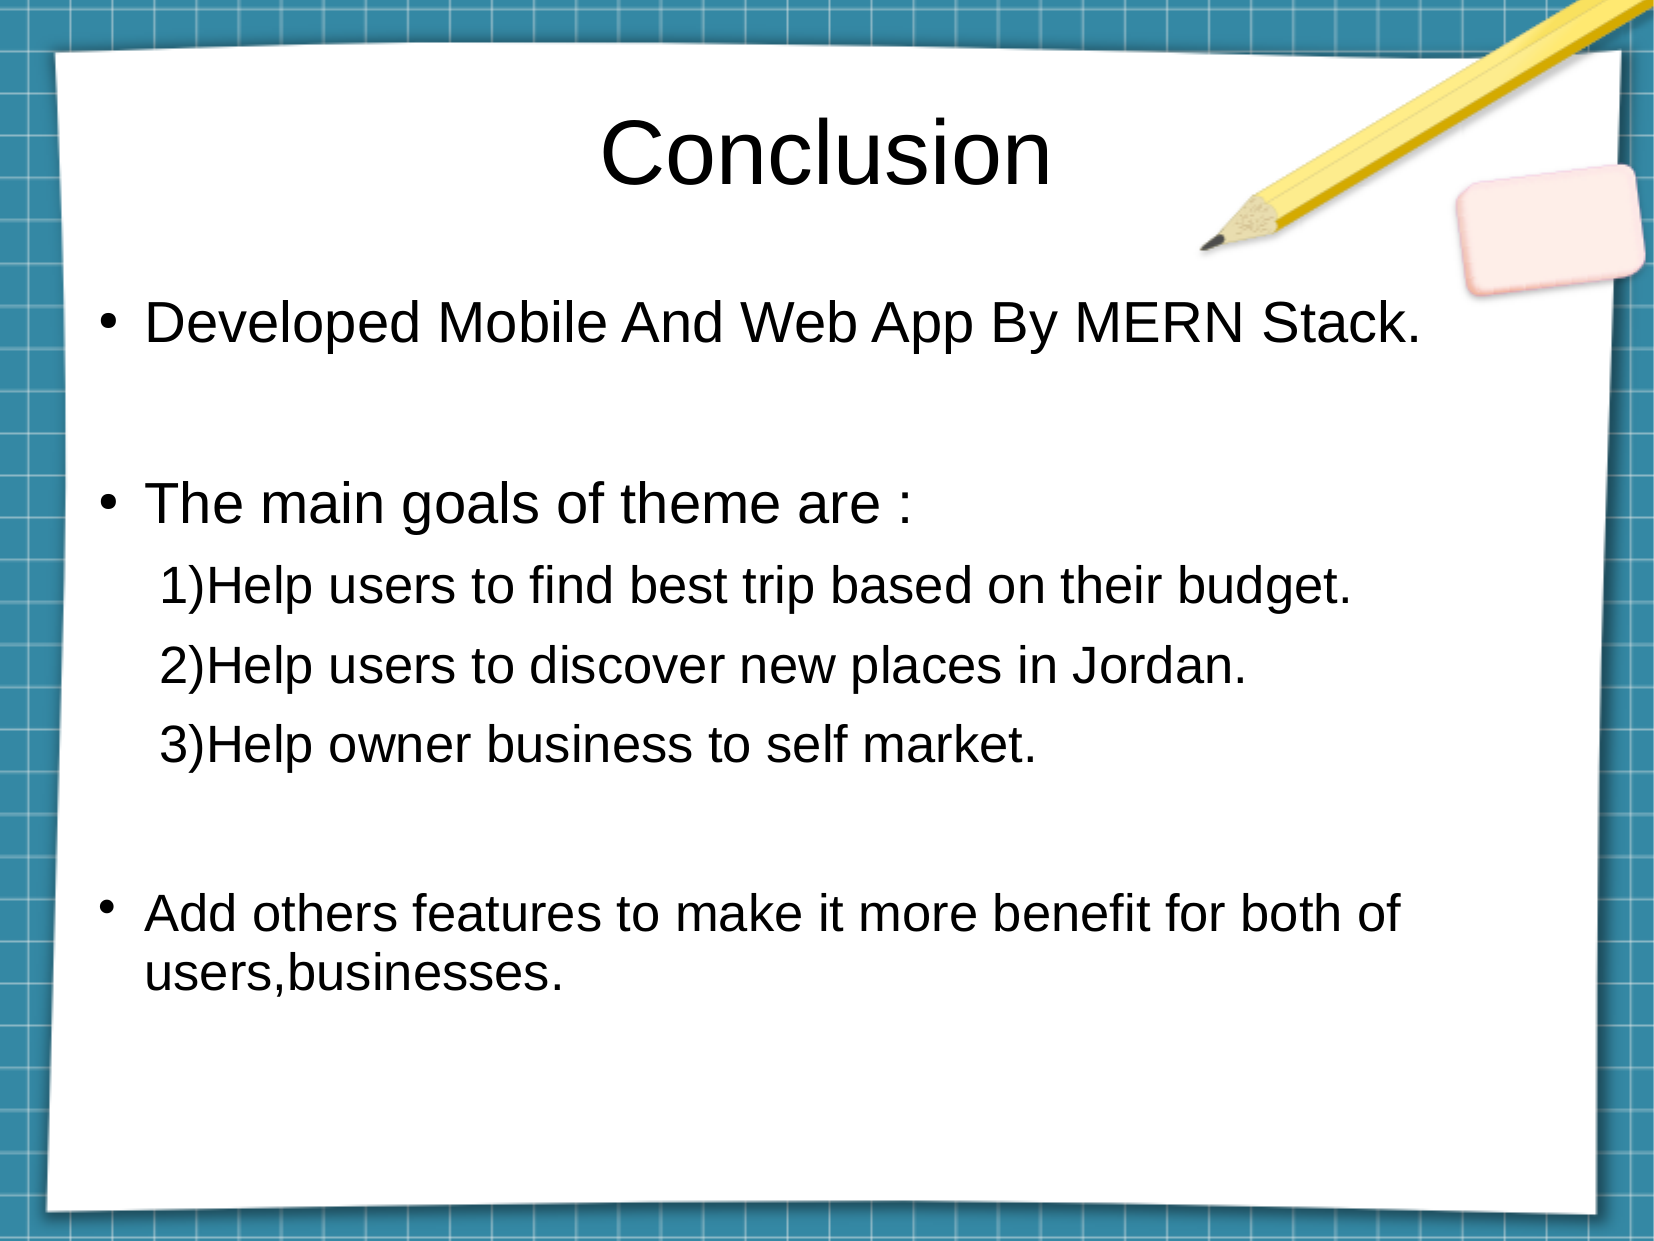

# Conclusion
Developed Mobile And Web App By MERN Stack.
The main goals of theme are :
Help users to find best trip based on their budget.
Help users to discover new places in Jordan.
Help owner business to self market.
Add others features to make it more benefit for both of users,businesses.